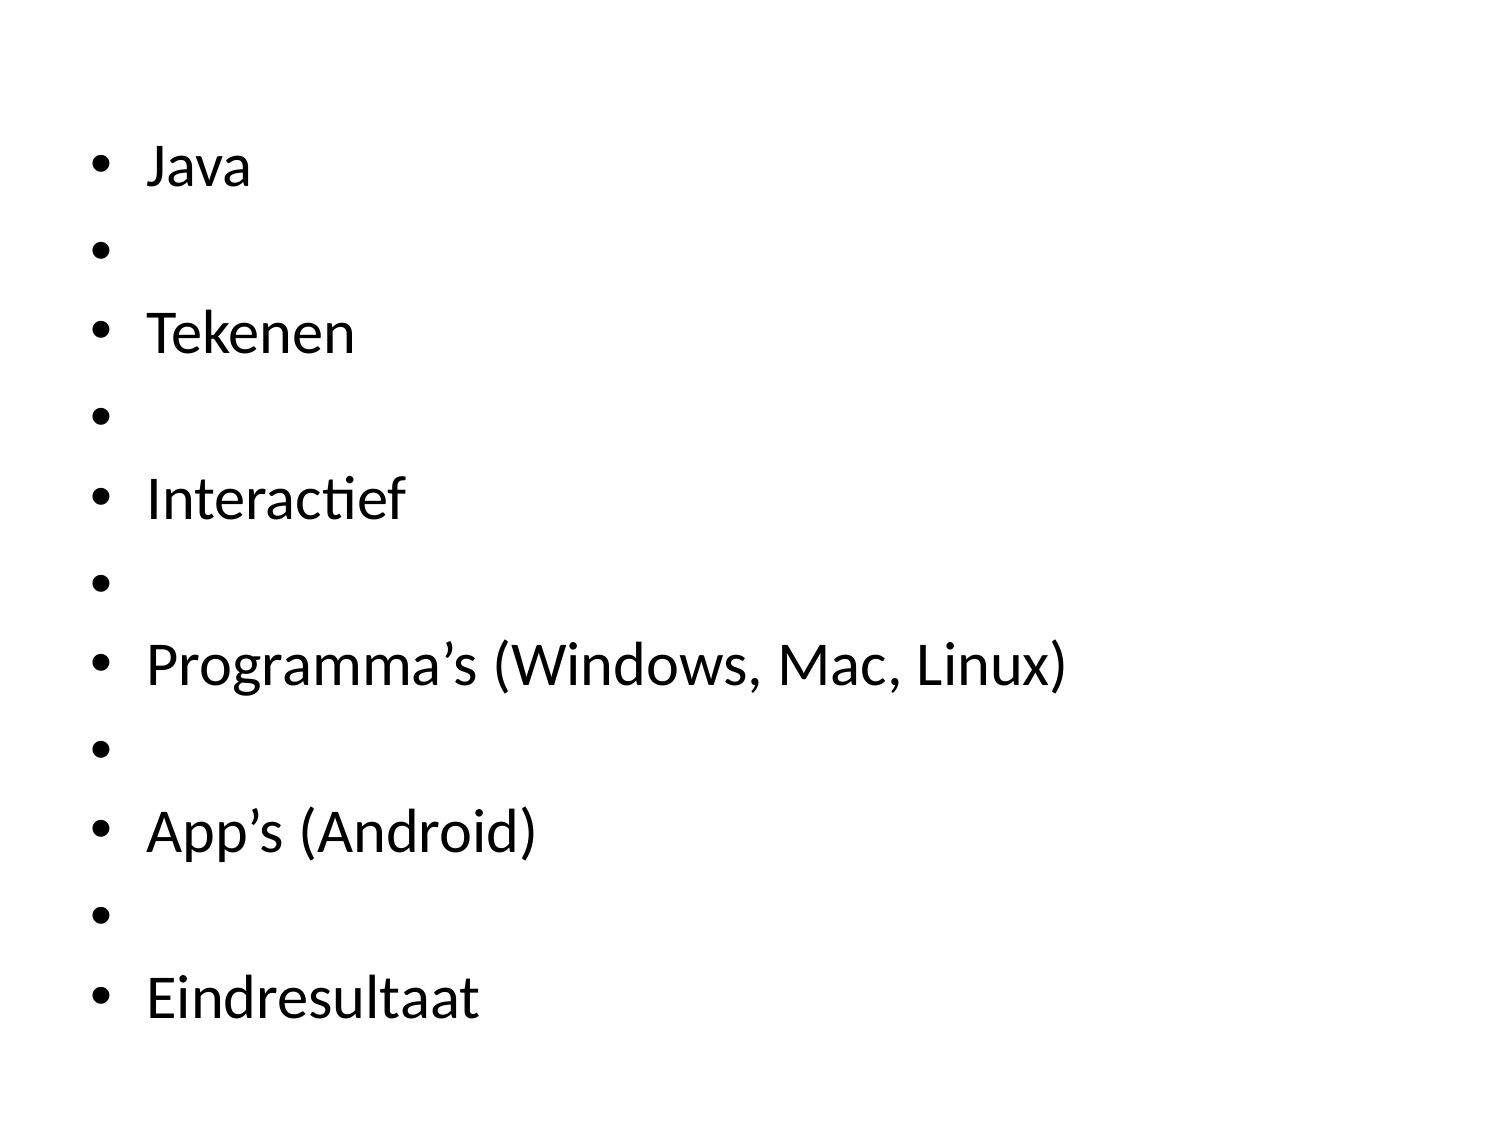

#
Java
Tekenen
Interactief
Programma’s (Windows, Mac, Linux)
App’s (Android)
Eindresultaat